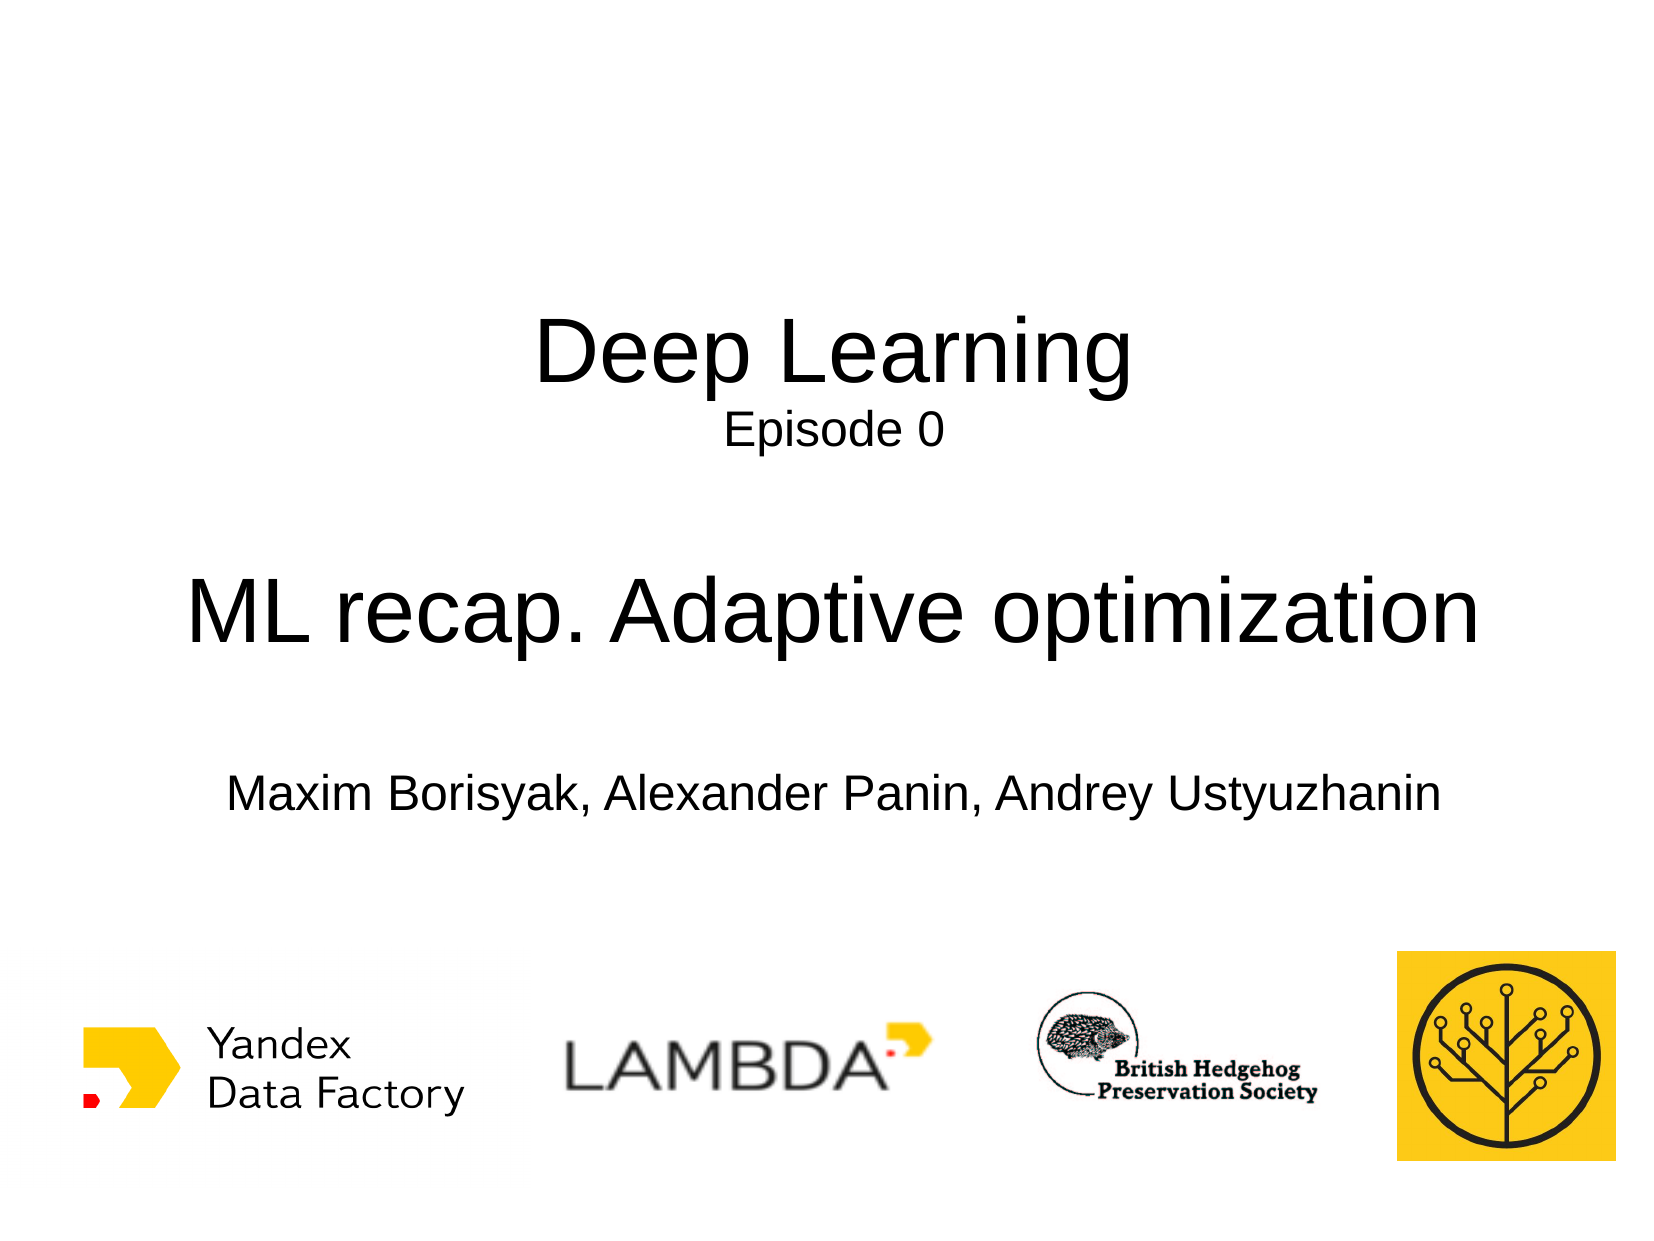

# Deep Learning Episode 0 ML recap. Adaptive optimization Maxim Borisyak, Alexander Panin, Andrey Ustyuzhanin
1